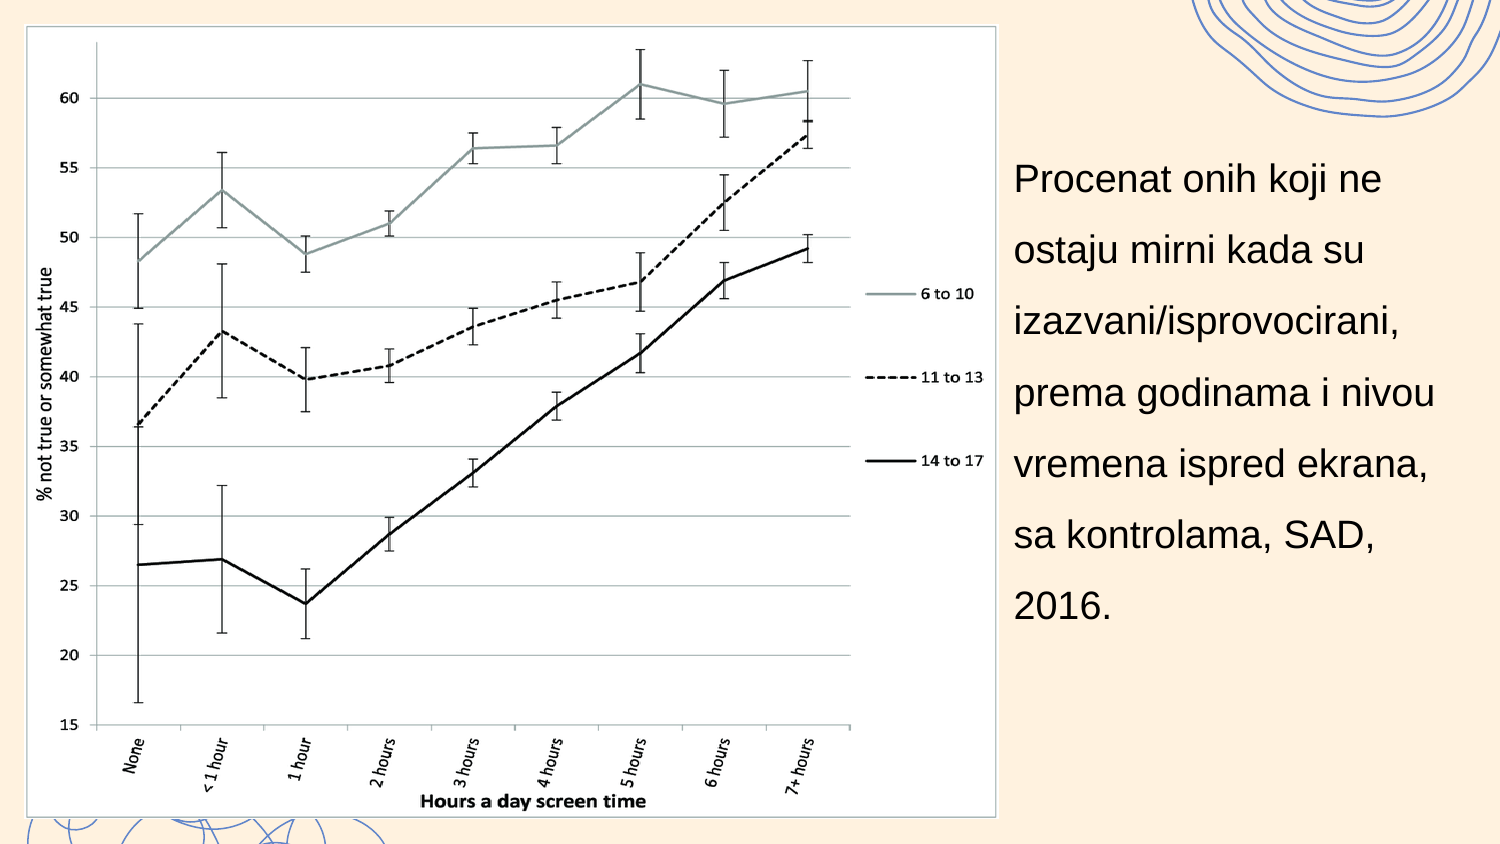

Procenat onih koji ne ostaju mirni kada su izazvani/isprovocirani, prema godinama i nivou vremena ispred ekrana, sa kontrolama, SAD, 2016.